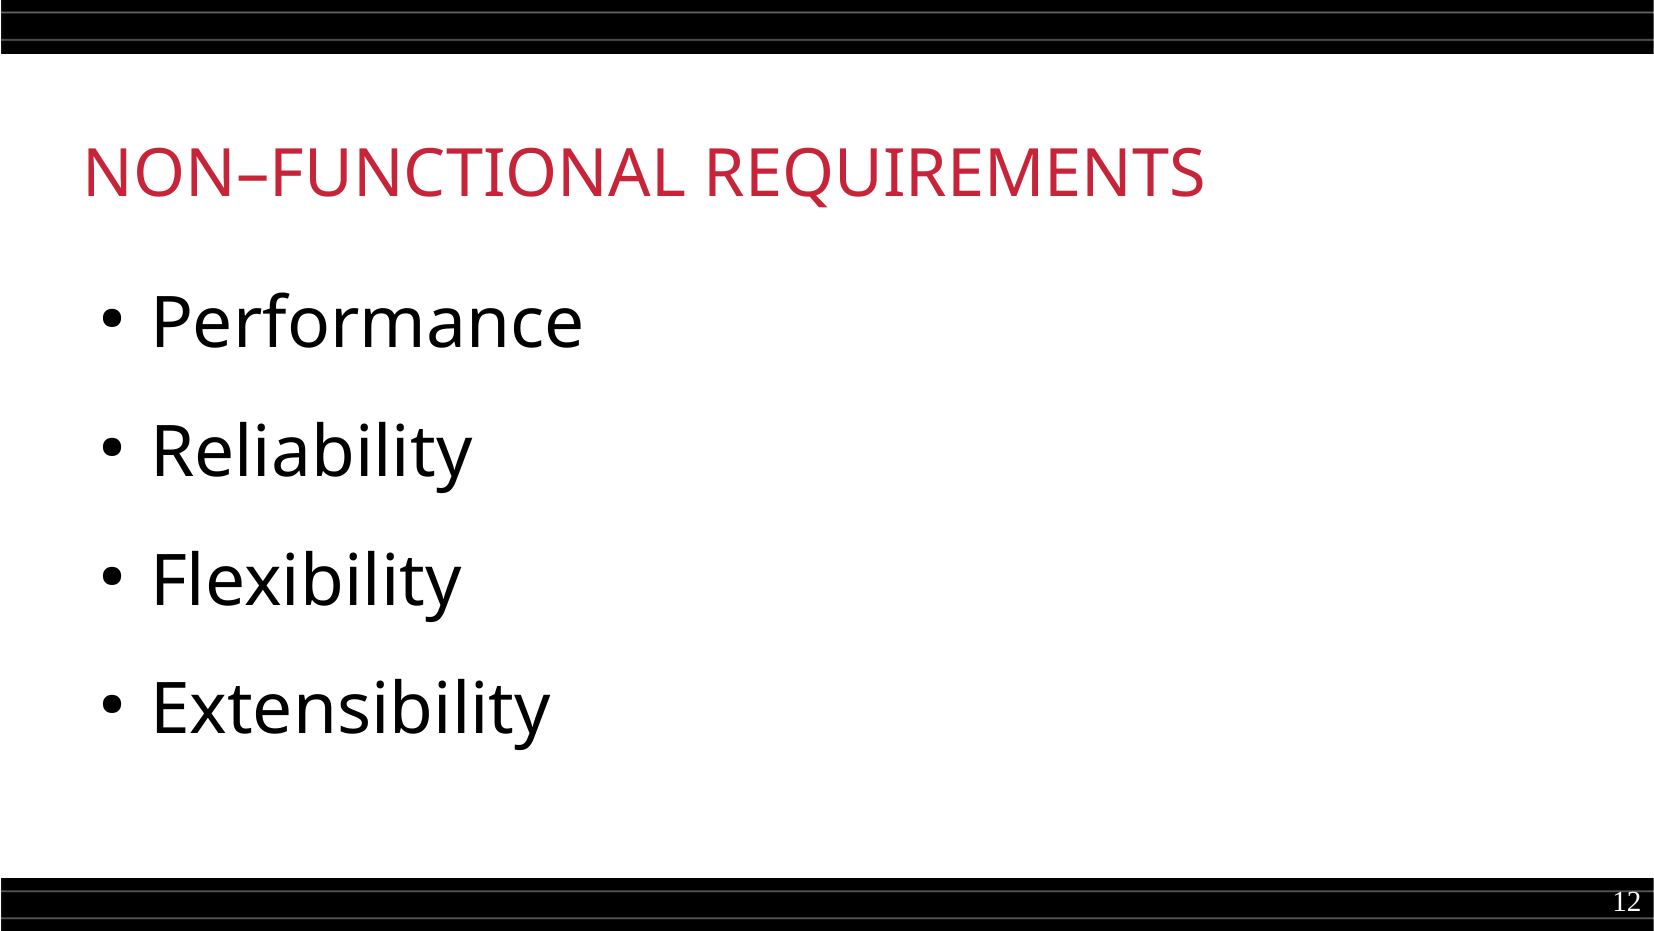

# NON–FUNCTIONAL REQUIREMENTS
Performance
Reliability
Flexibility
Extensibility